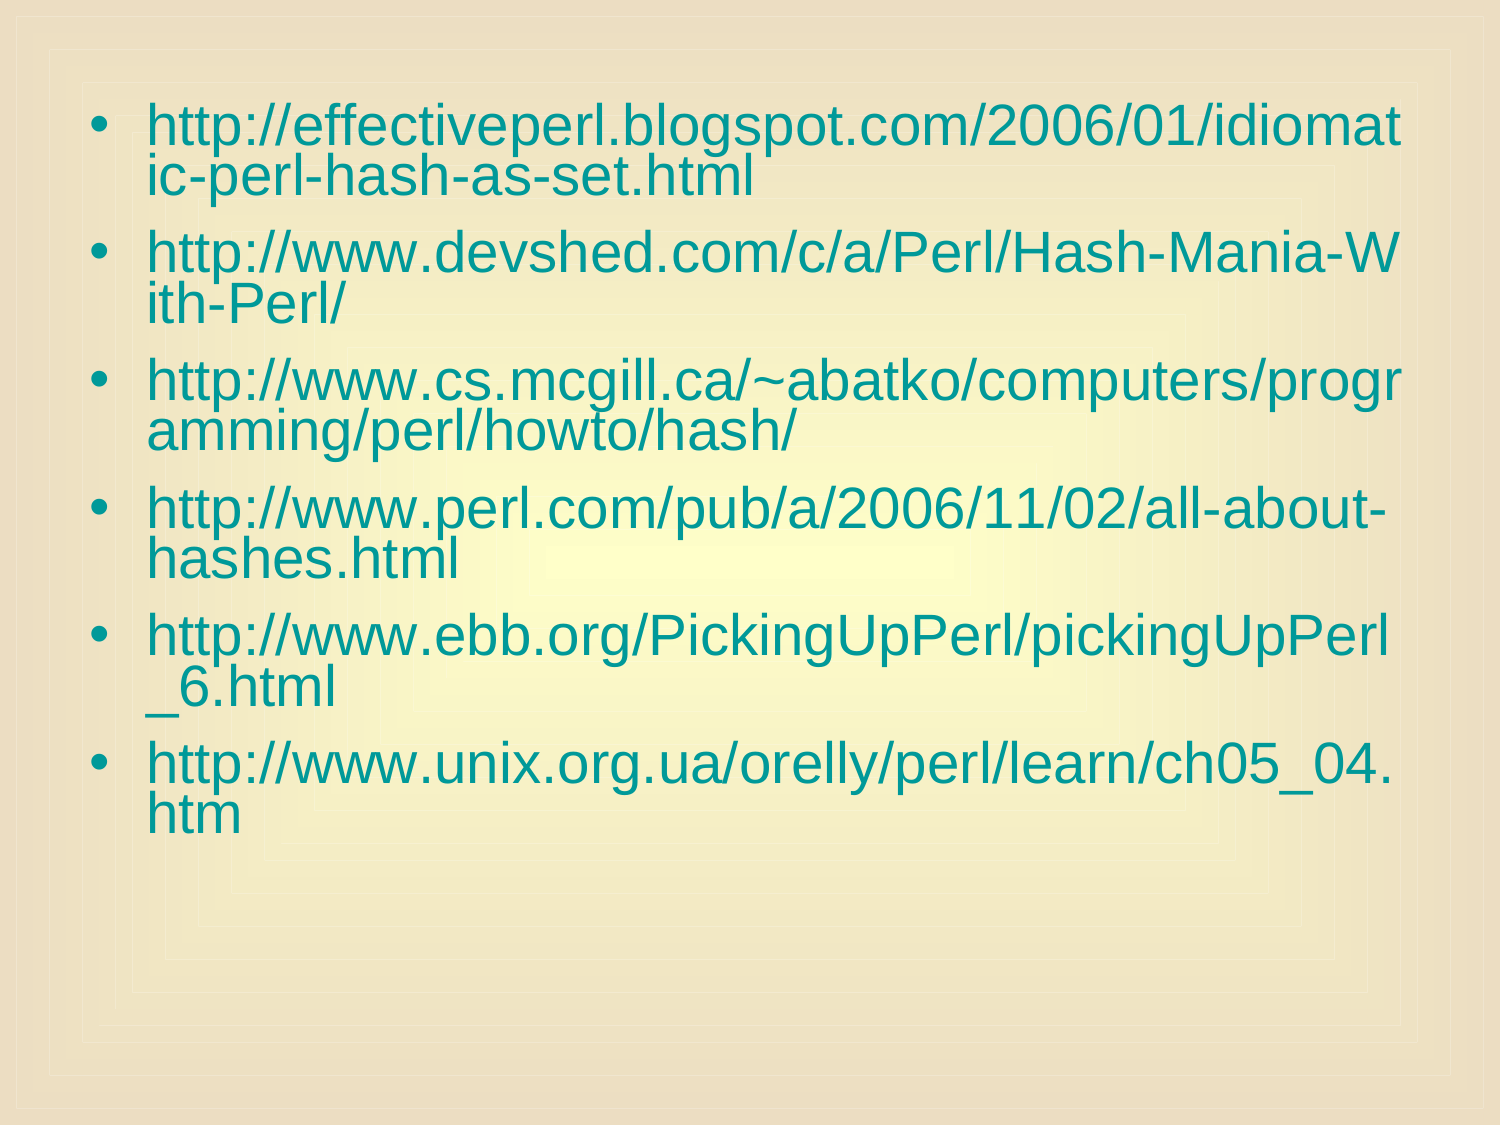

# http://effectiveperl.blogspot.com/2006/01/idiomatic-perl-hash-as-set.html
http://www.devshed.com/c/a/Perl/Hash-Mania-With-Perl/
http://www.cs.mcgill.ca/~abatko/computers/programming/perl/howto/hash/
http://www.perl.com/pub/a/2006/11/02/all-about-hashes.html
http://www.ebb.org/PickingUpPerl/pickingUpPerl_6.html
http://www.unix.org.ua/orelly/perl/learn/ch05_04.htm